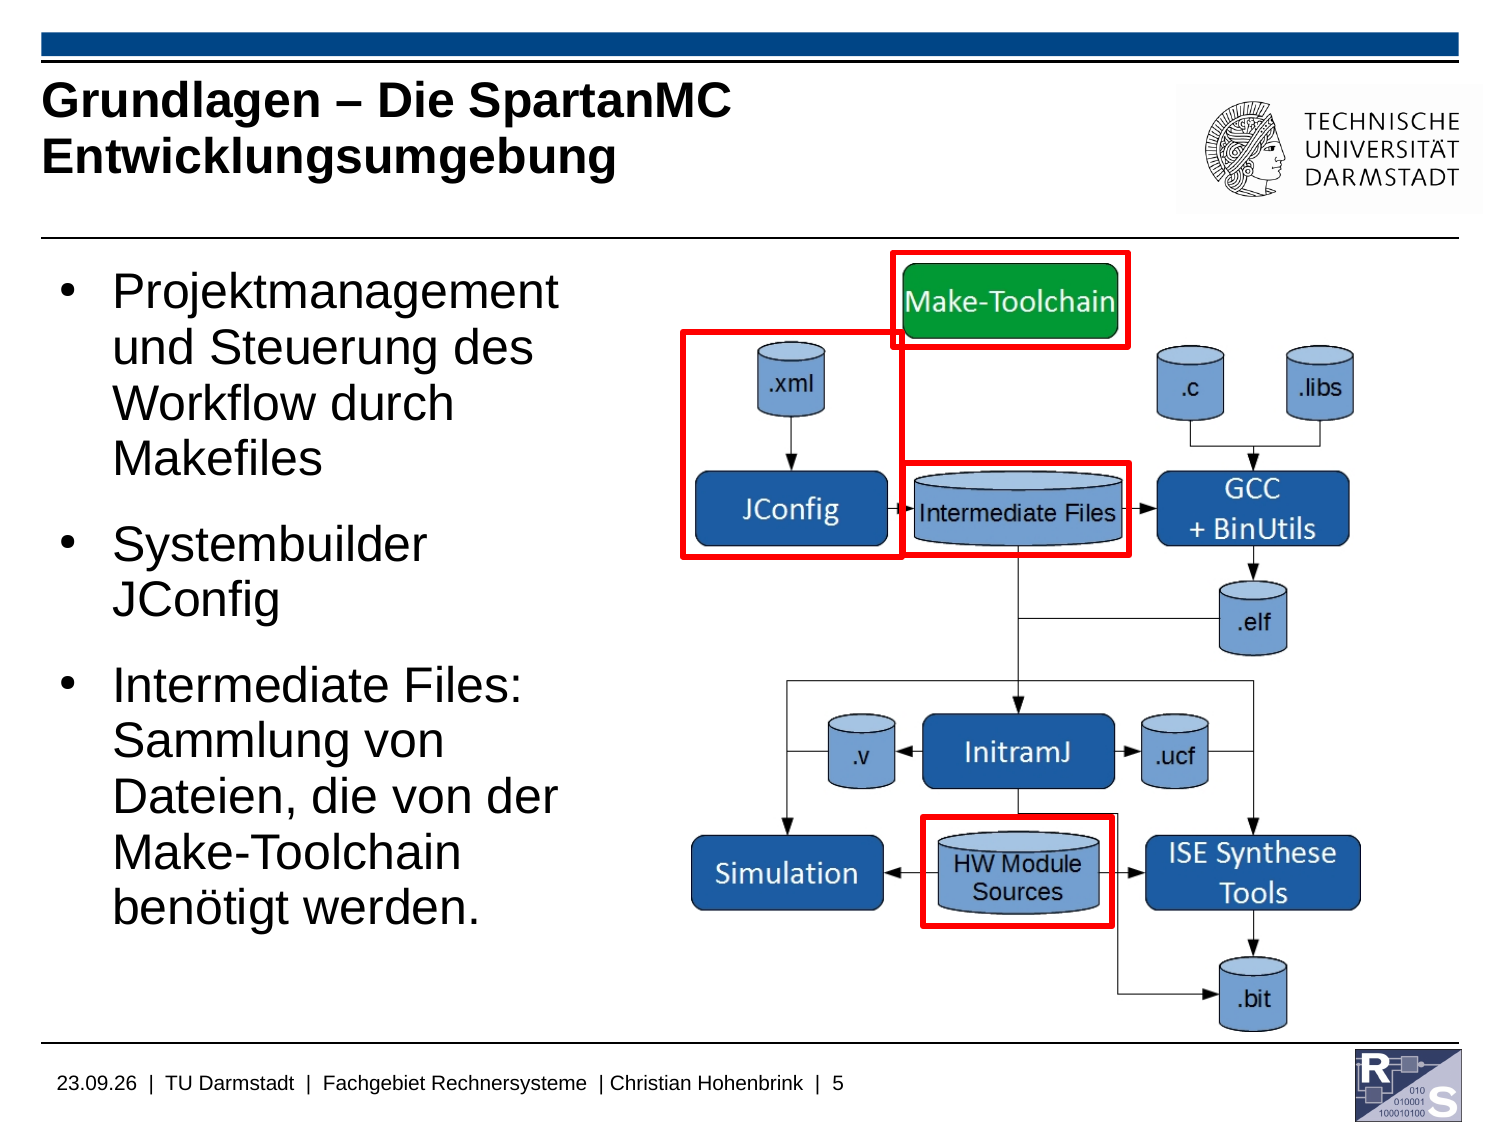

# Grundlagen – Die SpartanMC Entwicklungsumgebung
Projektmanagement und Steuerung des Workflow durch Makefiles
Systembuilder JConfig
Intermediate Files: Sammlung von Dateien, die von der Make-Toolchain benötigt werden.